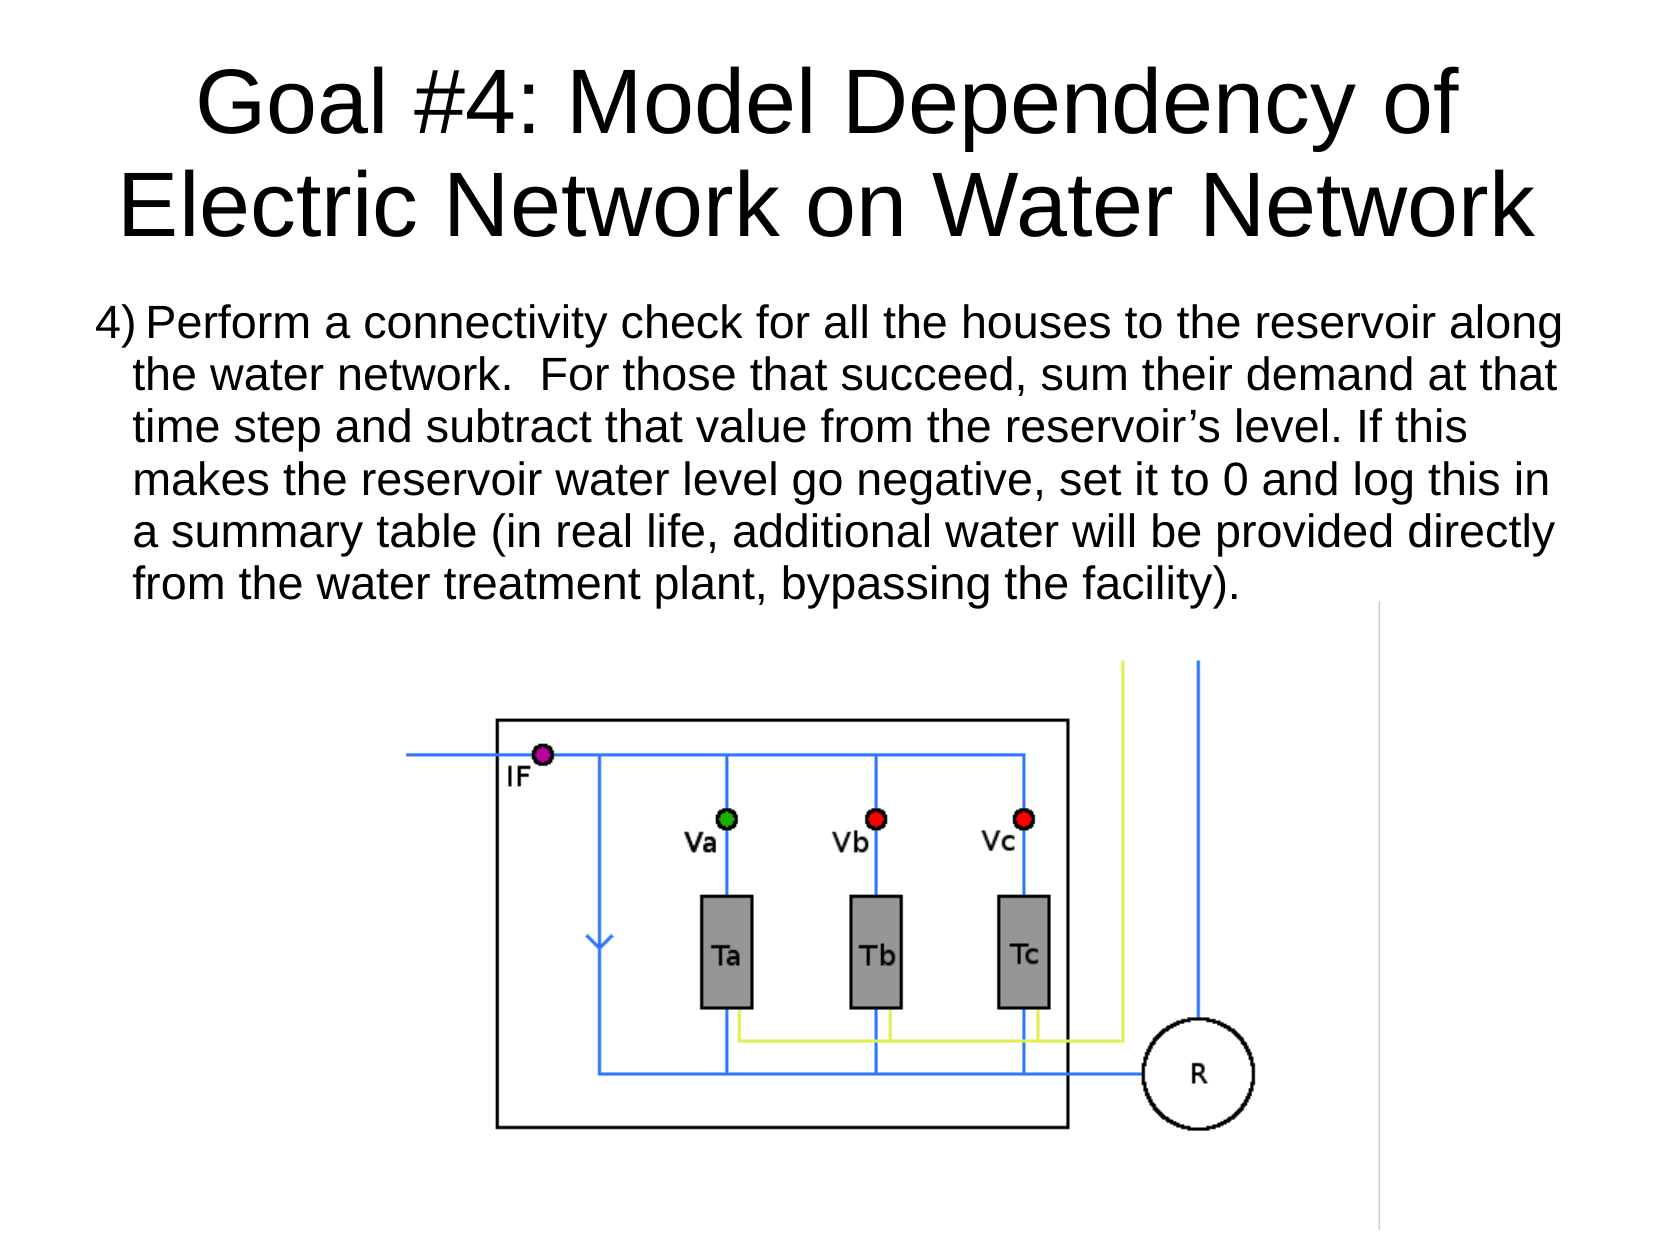

# Goal #4: Model Dependency of Electric Network on Water Network
 Perform a connectivity check for all the houses to the reservoir along the water network. For those that succeed, sum their demand at that time step and subtract that value from the reservoir’s level. If this makes the reservoir water level go negative, set it to 0 and log this in a summary table (in real life, additional water will be provided directly from the water treatment plant, bypassing the facility).